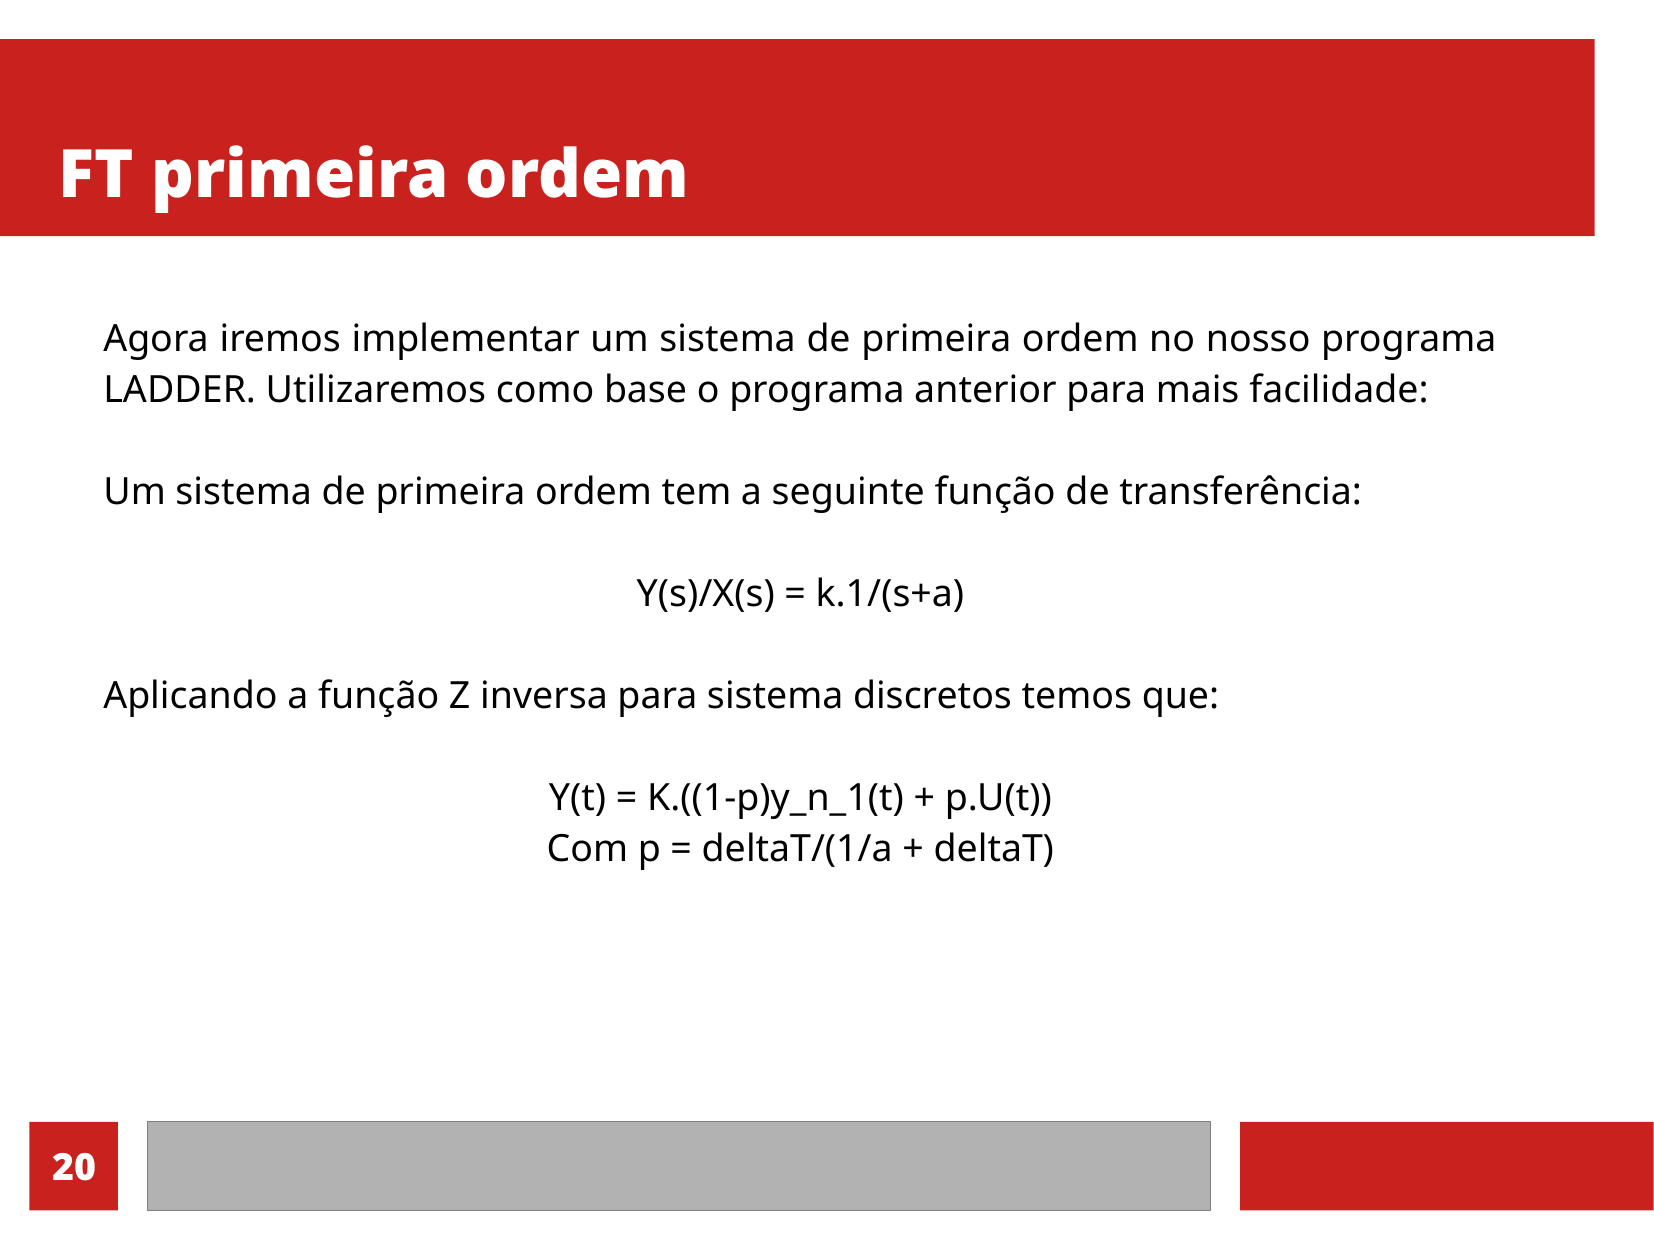

# FT primeira ordem
Agora iremos implementar um sistema de primeira ordem no nosso programa LADDER. Utilizaremos como base o programa anterior para mais facilidade:
Um sistema de primeira ordem tem a seguinte função de transferência:
Y(s)/X(s) = k.1/(s+a)
Aplicando a função Z inversa para sistema discretos temos que:
Y(t) = K.((1-p)y_n_1(t) + p.U(t))
Com p = deltaT/(1/a + deltaT)
20